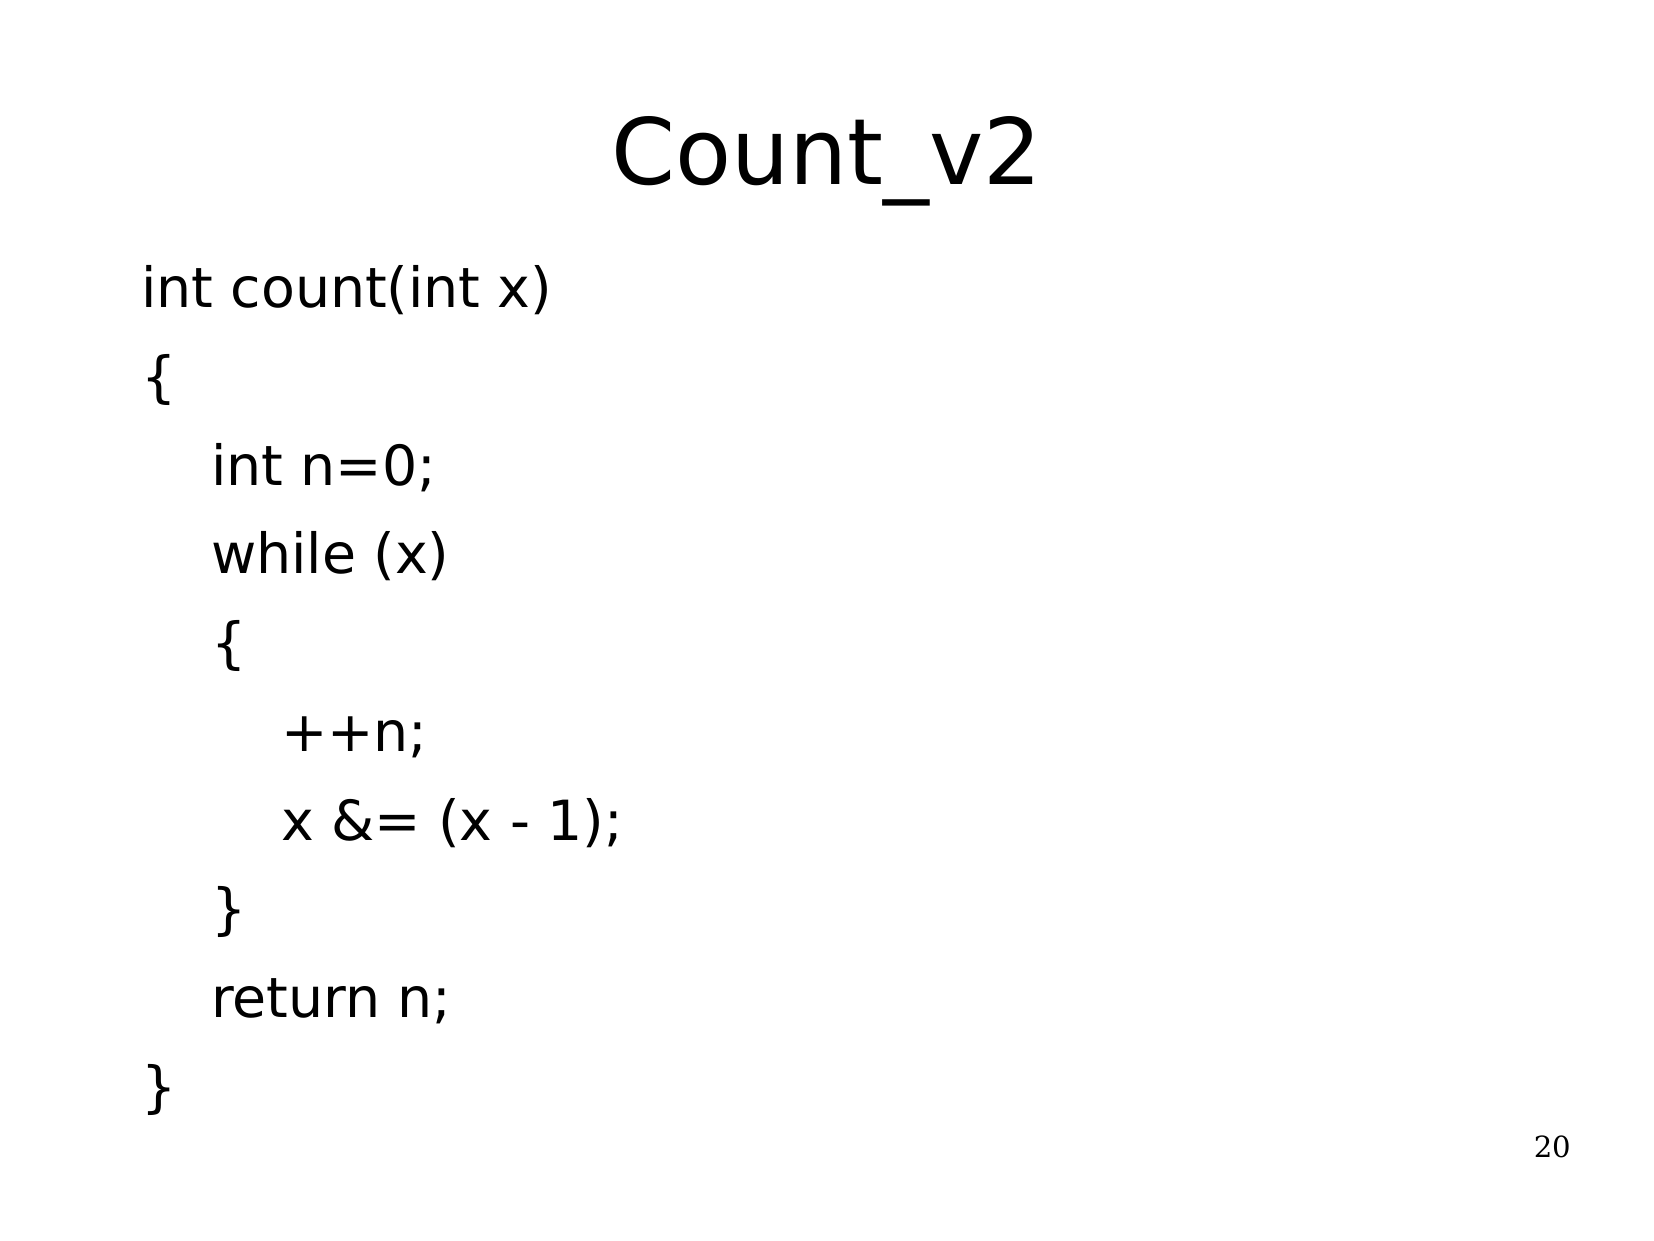

# Count_v2
int count(int x)
{
 int n=0;
 while (x)
 {
 ++n;
 x &= (x - 1);
 }
 return n;
}
20